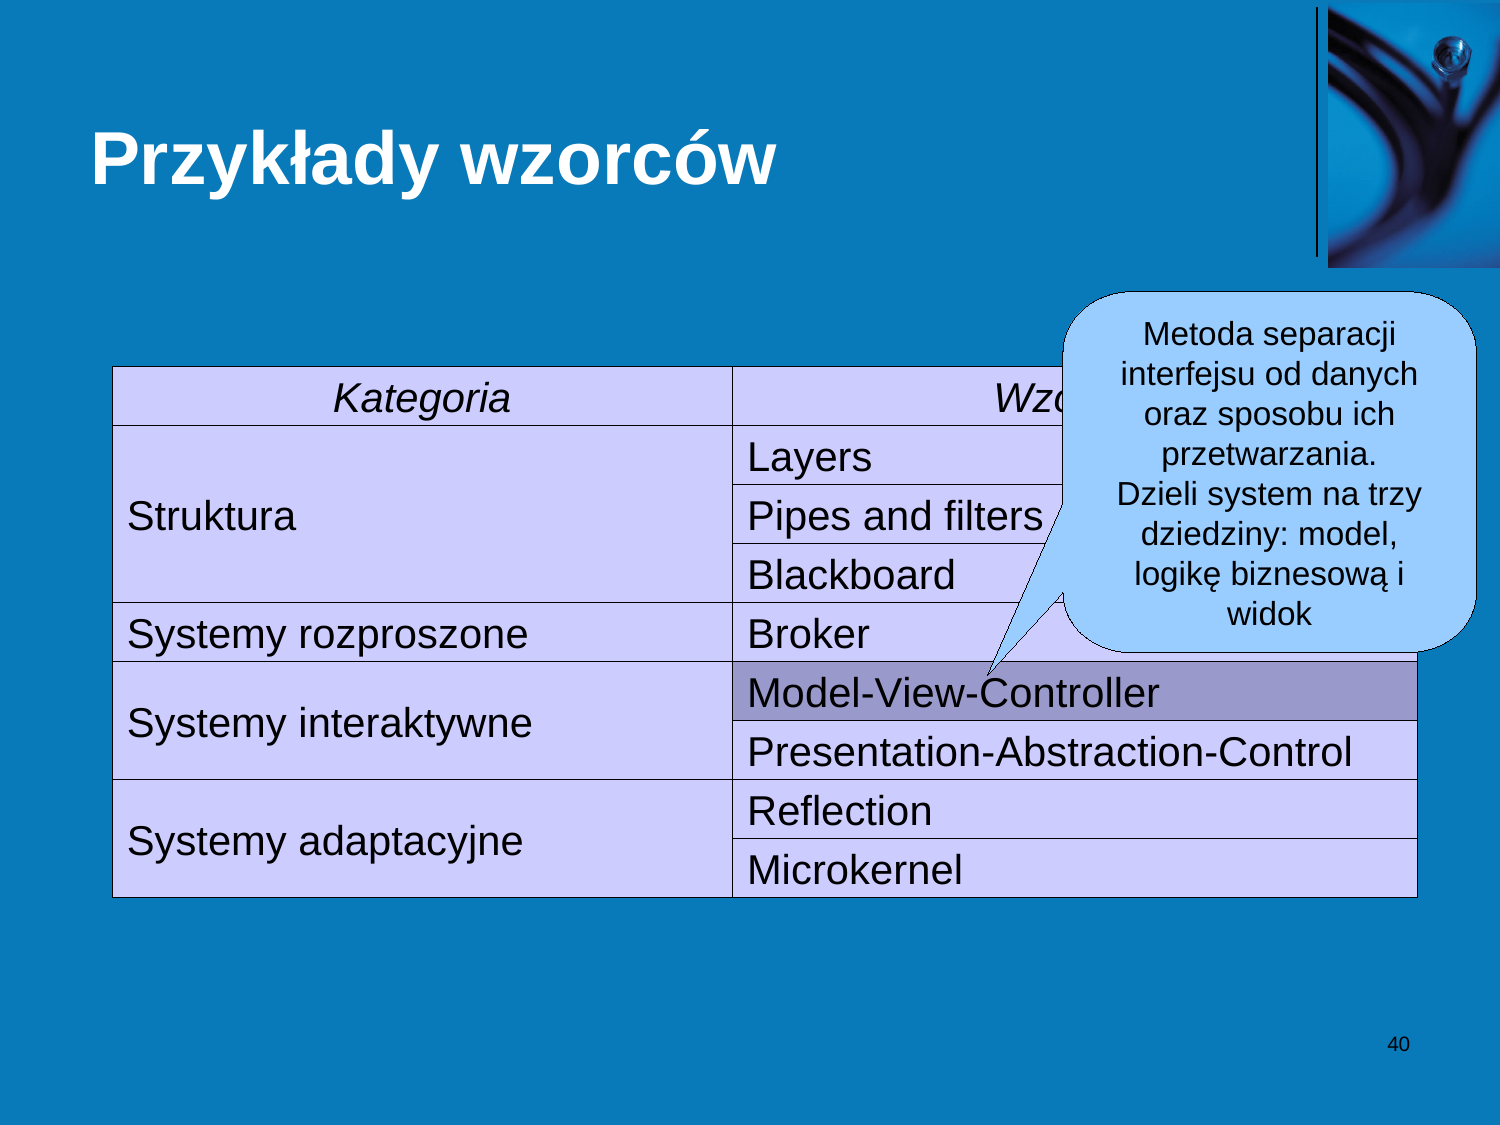

# Przykłady wzorców
Metoda separacji interfejsu od danych oraz sposobu ich przetwarzania.
Dzieli system na trzy dziedziny: model, logikę biznesową i widok
Kategoria
Wzorzec
Struktura
Layers
Pipes and filters
Blackboard
Systemy rozproszone
Broker
Systemy interaktywne
Model-View-Controller
Presentation-Abstraction-Control
Systemy adaptacyjne
Reflection
Microkernel
40